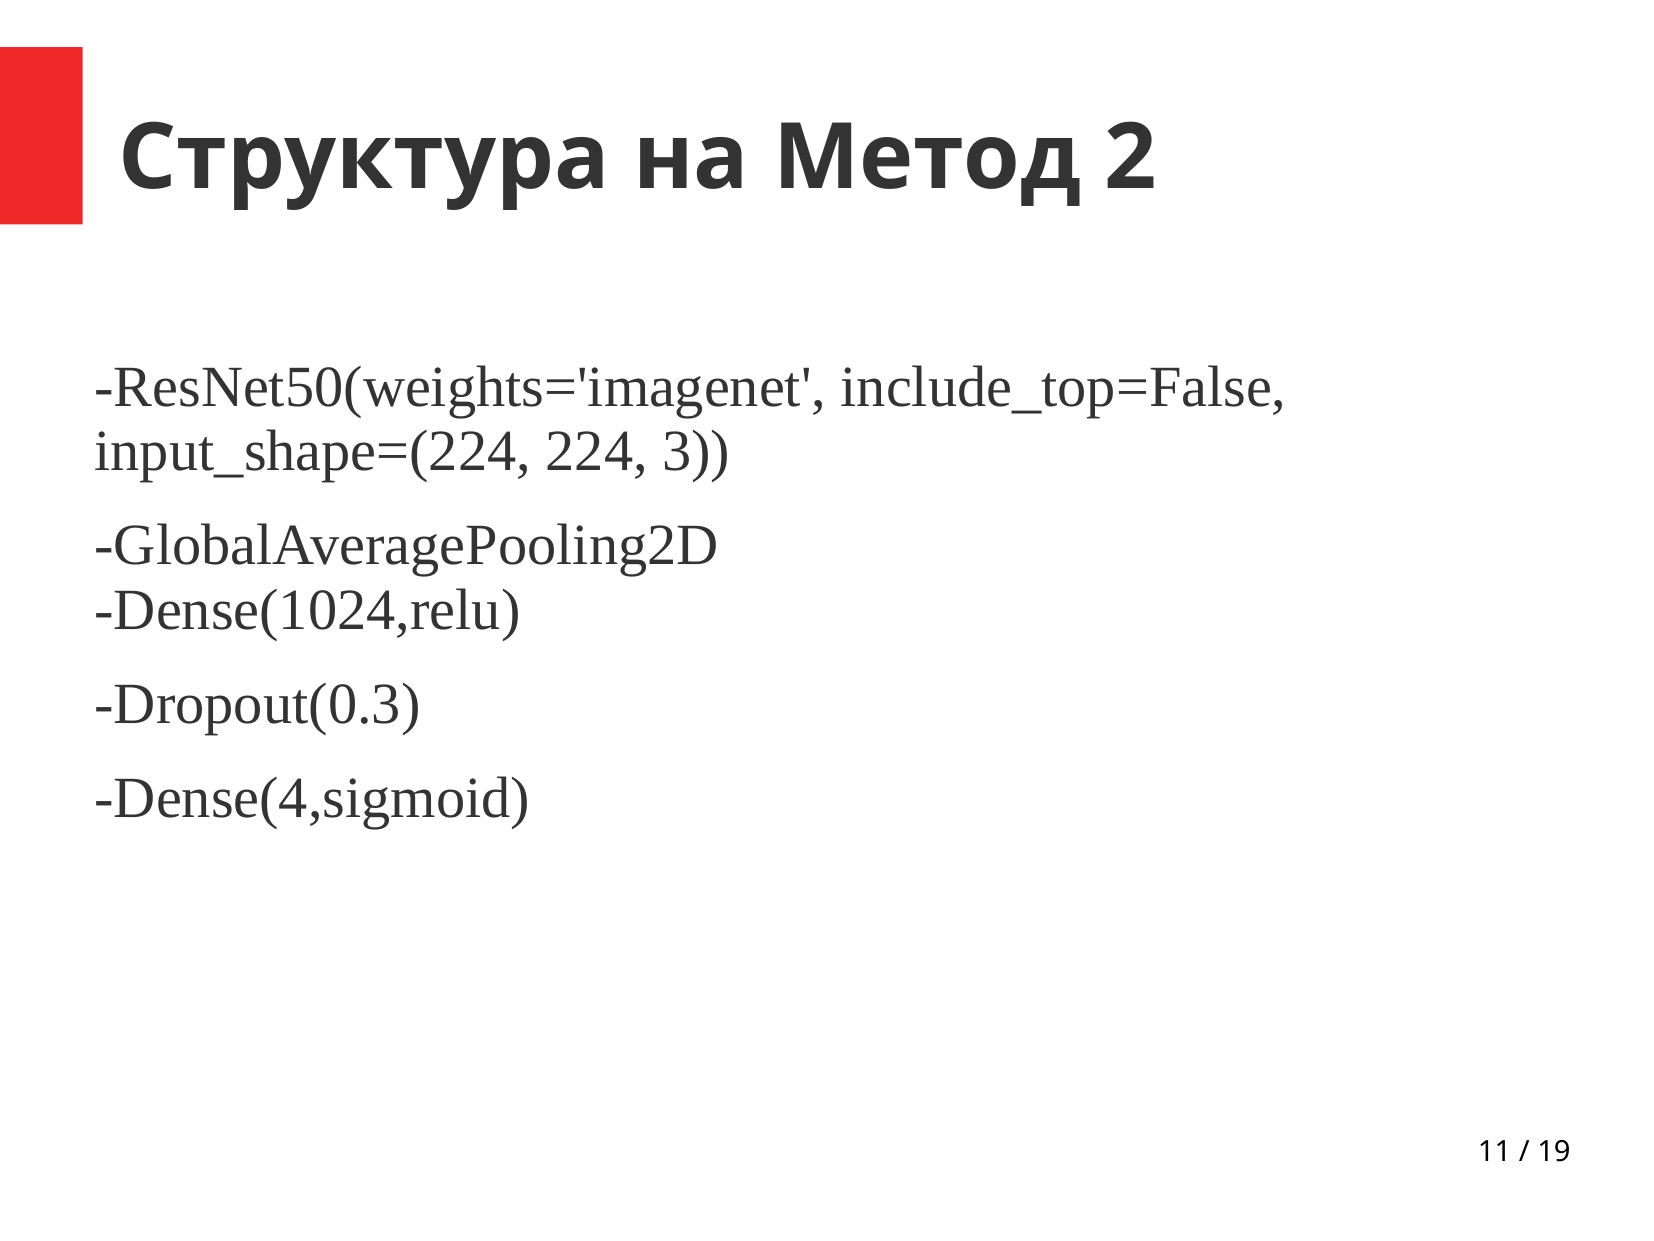

# Структура на Метод 2
-ResNet50(weights='imagenet', include_top=False, input_shape=(224, 224, 3))
-GlobalAveragePooling2D
-Dense(1024,relu)
-Dropout(0.3)
-Dense(4,sigmoid)
11